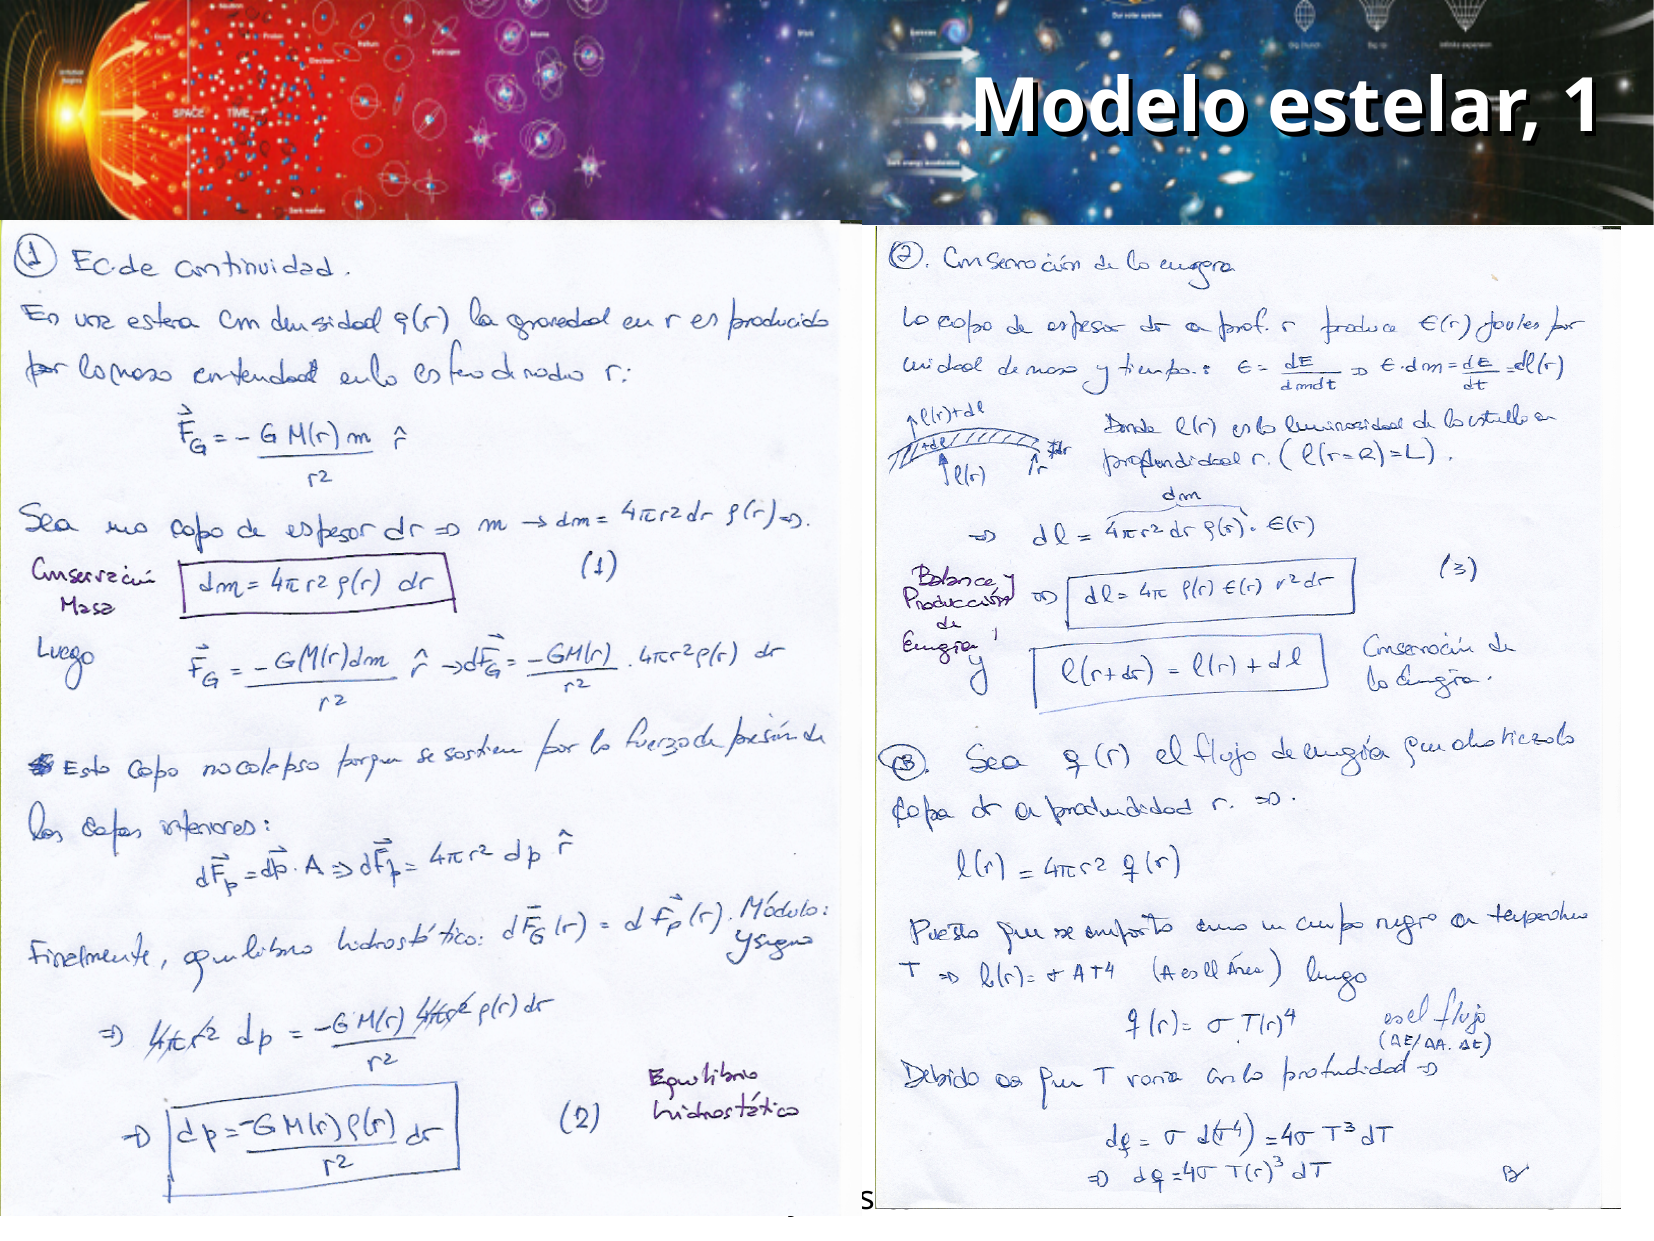

# Modelo estelar, 1
H. Asorey - Física IV B
27